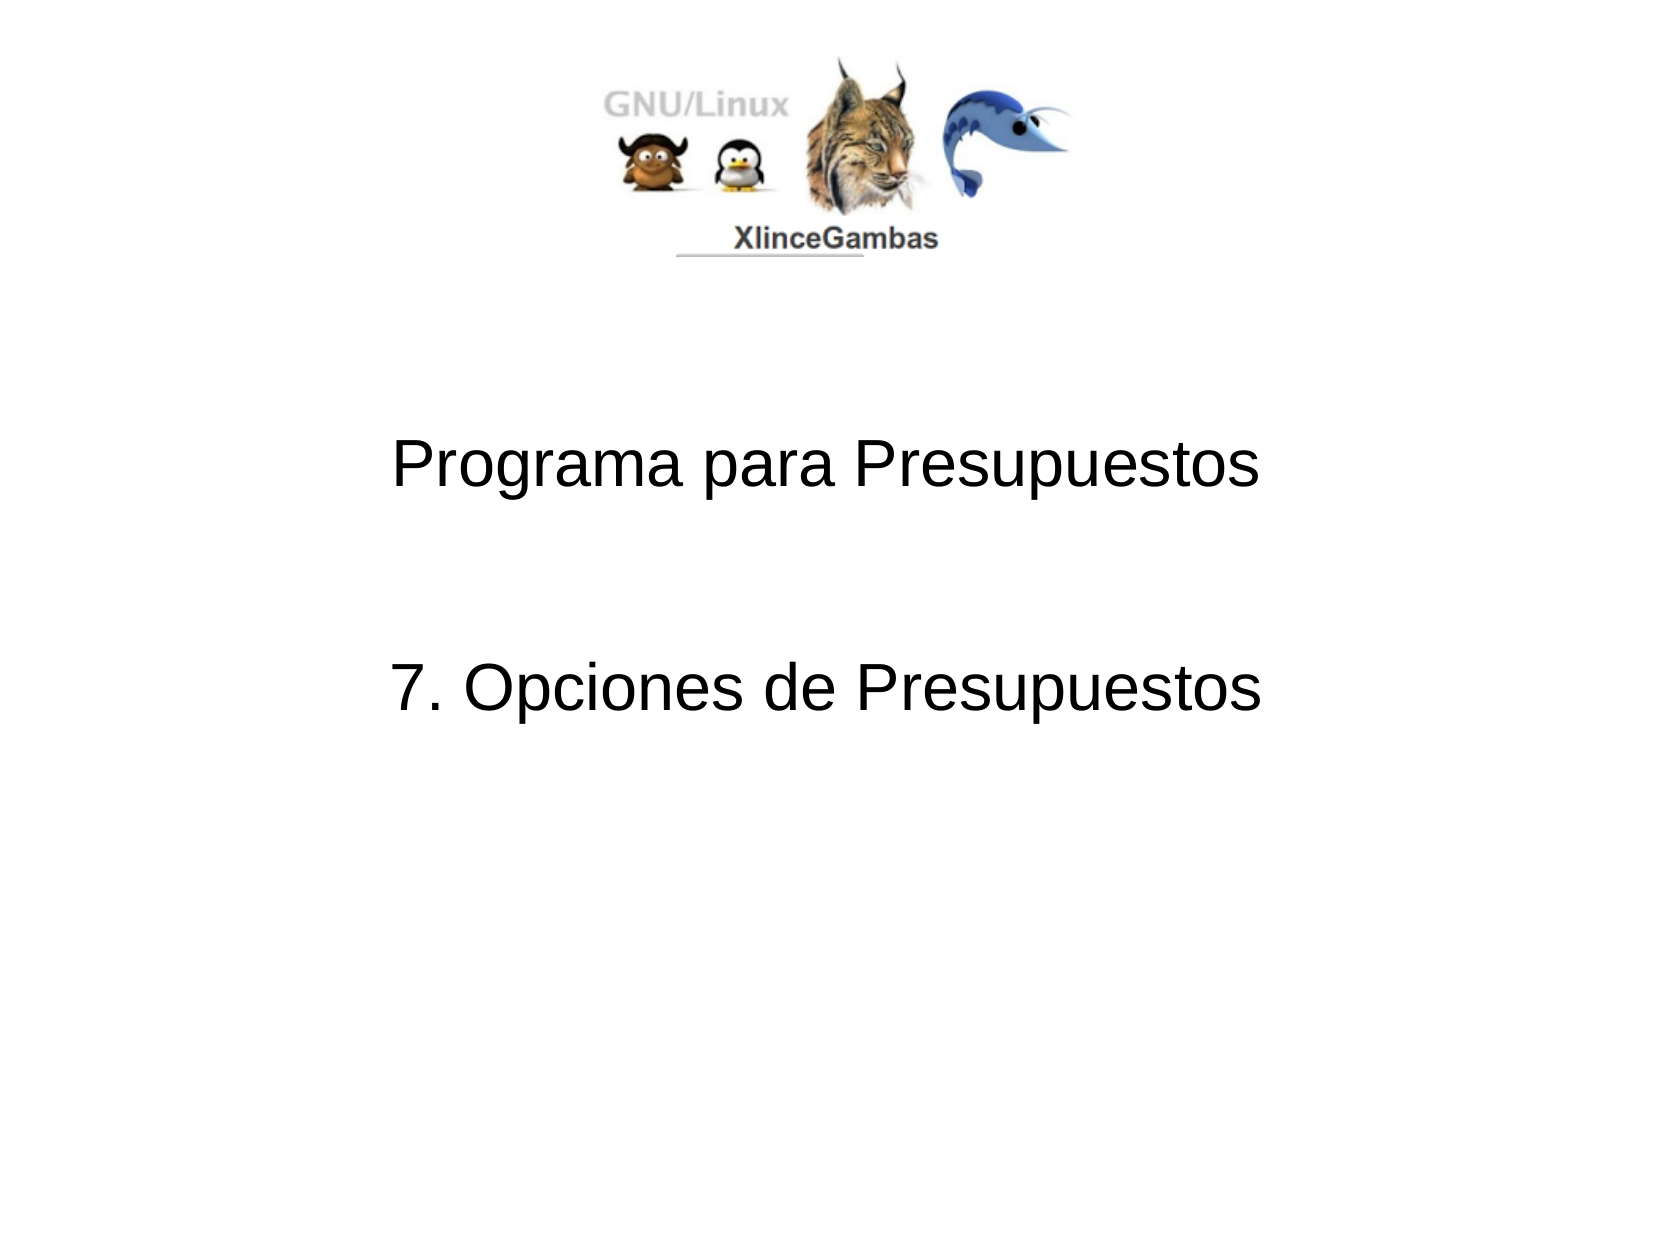

# Programa para Presupuestos
7. Opciones de Presupuestos